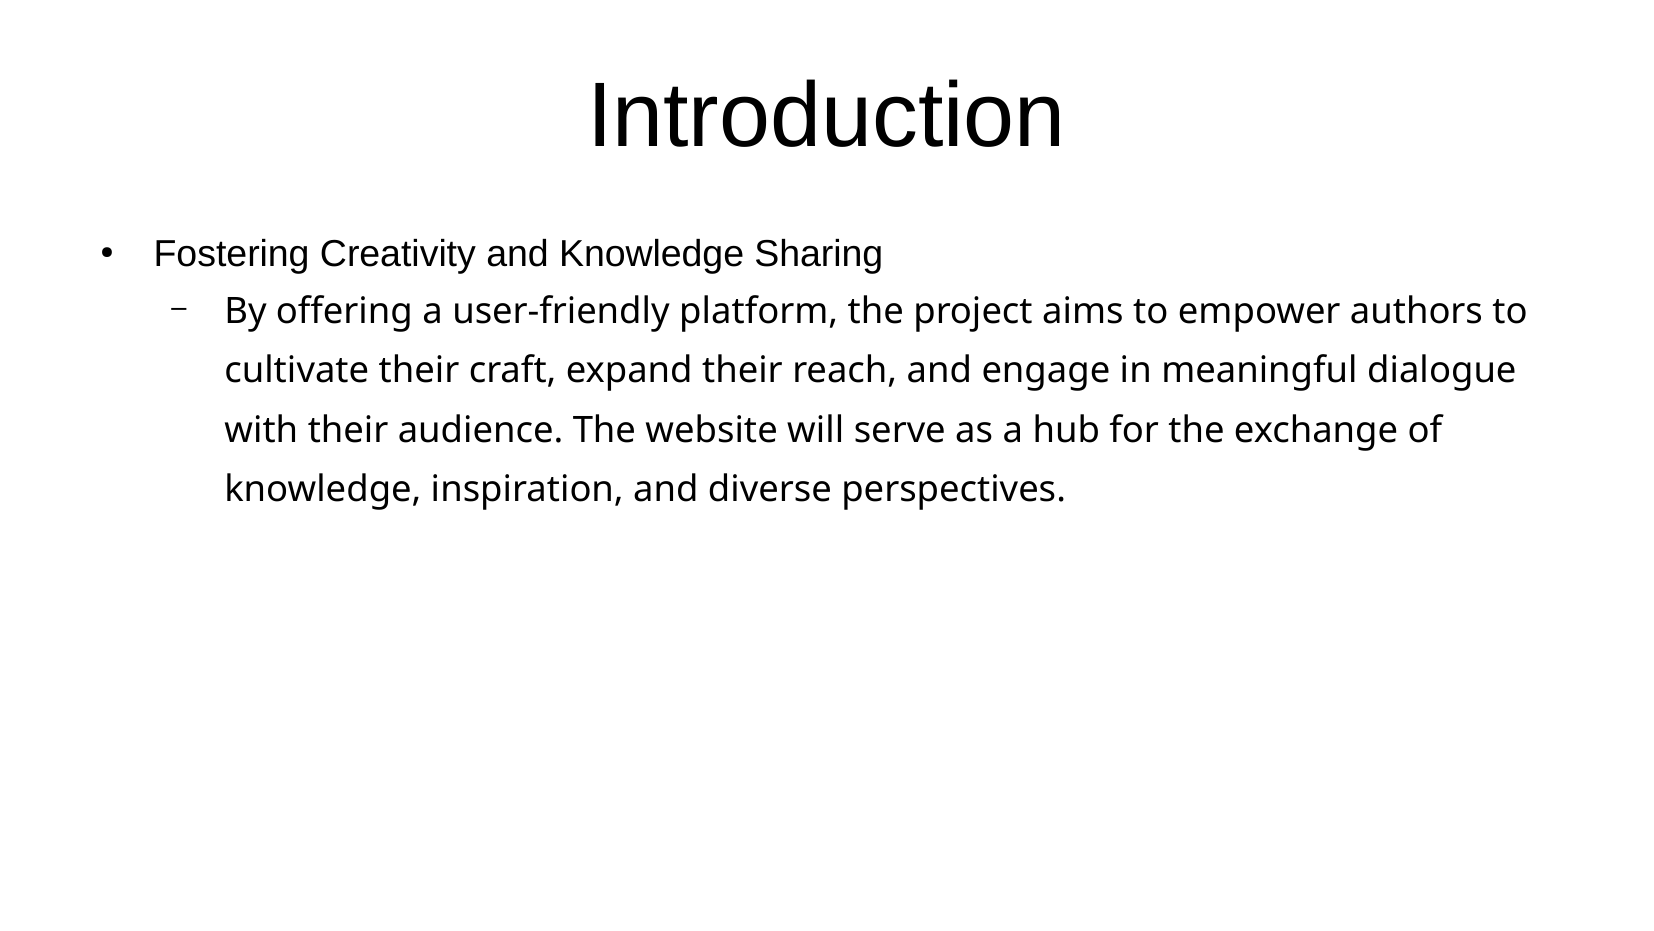

# Introduction
Fostering Creativity and Knowledge Sharing
By offering a user-friendly platform, the project aims to empower authors to cultivate their craft, expand their reach, and engage in meaningful dialogue with their audience. The website will serve as a hub for the exchange of knowledge, inspiration, and diverse perspectives.